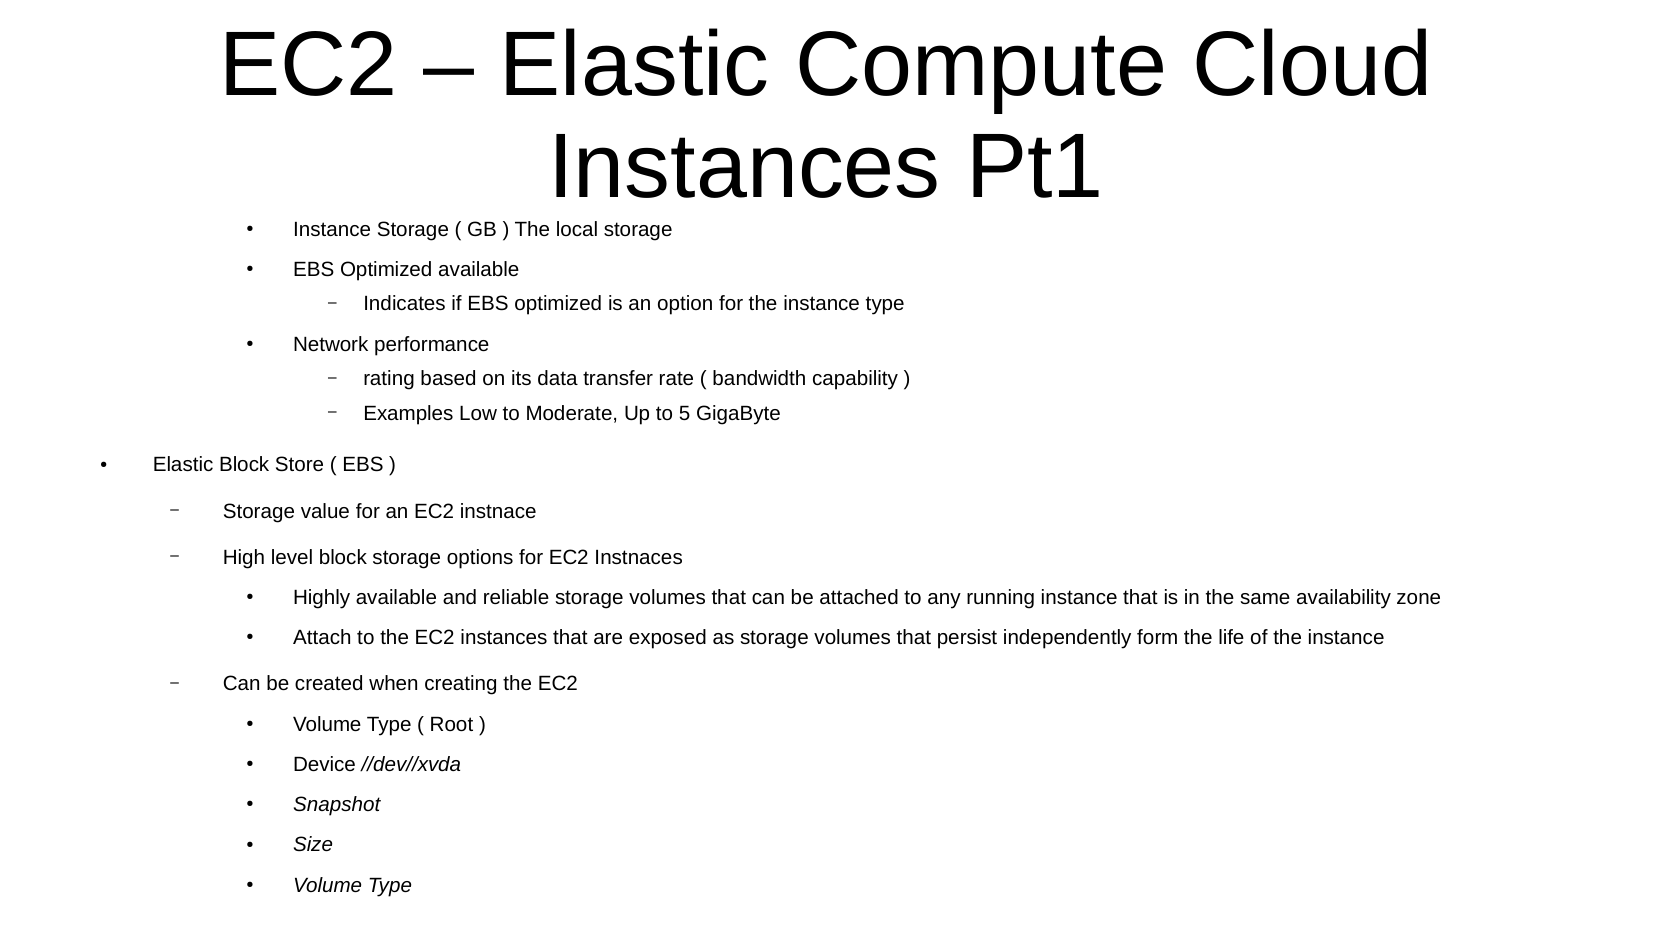

# EC2 – Elastic Compute Cloud Instances Pt1
Instance Storage ( GB ) The local storage
EBS Optimized available
Indicates if EBS optimized is an option for the instance type
Network performance
rating based on its data transfer rate ( bandwidth capability )
Examples Low to Moderate, Up to 5 GigaByte
Elastic Block Store ( EBS )
Storage value for an EC2 instnace
High level block storage options for EC2 Instnaces
Highly available and reliable storage volumes that can be attached to any running instance that is in the same availability zone
Attach to the EC2 instances that are exposed as storage volumes that persist independently form the life of the instance
Can be created when creating the EC2
Volume Type ( Root )
Device //dev//xvda
Snapshot
Size
Volume Type